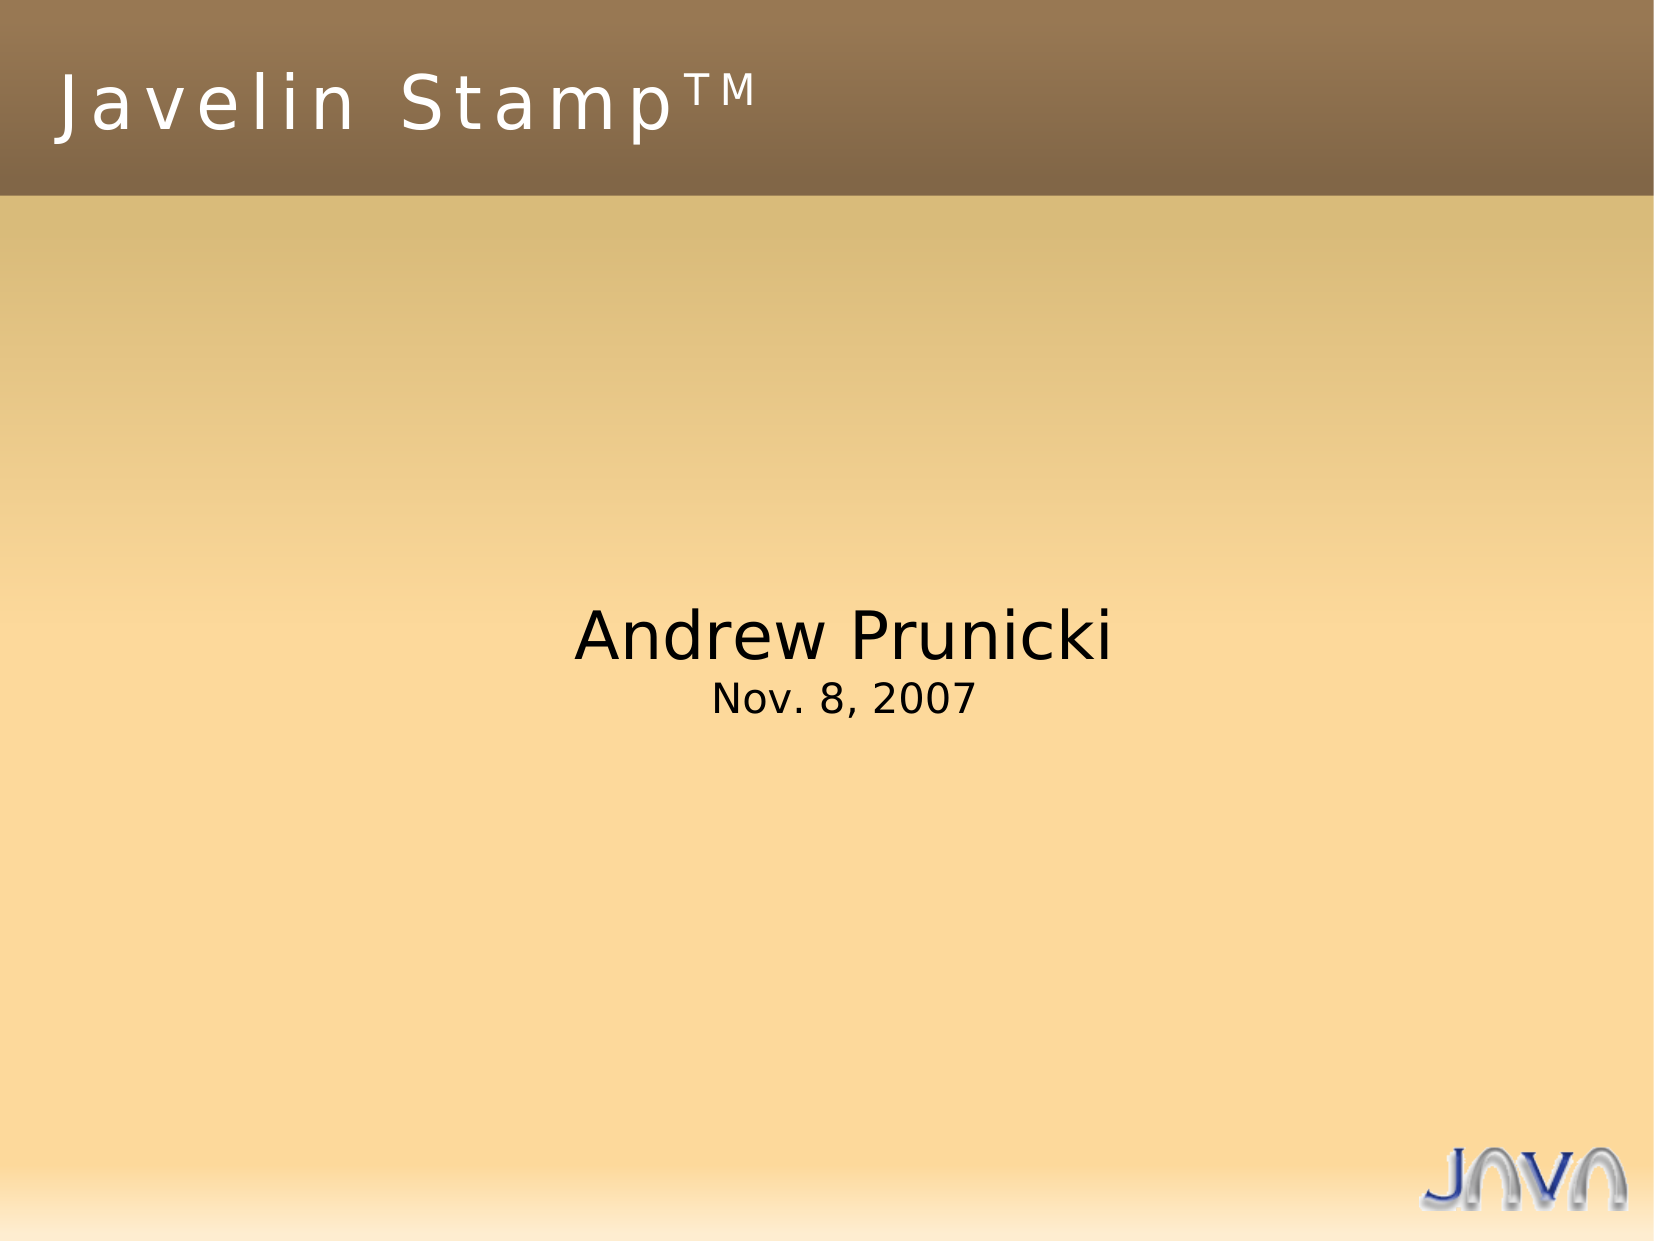

# Javelin StampTM
Andrew Prunicki
Nov. 8, 2007